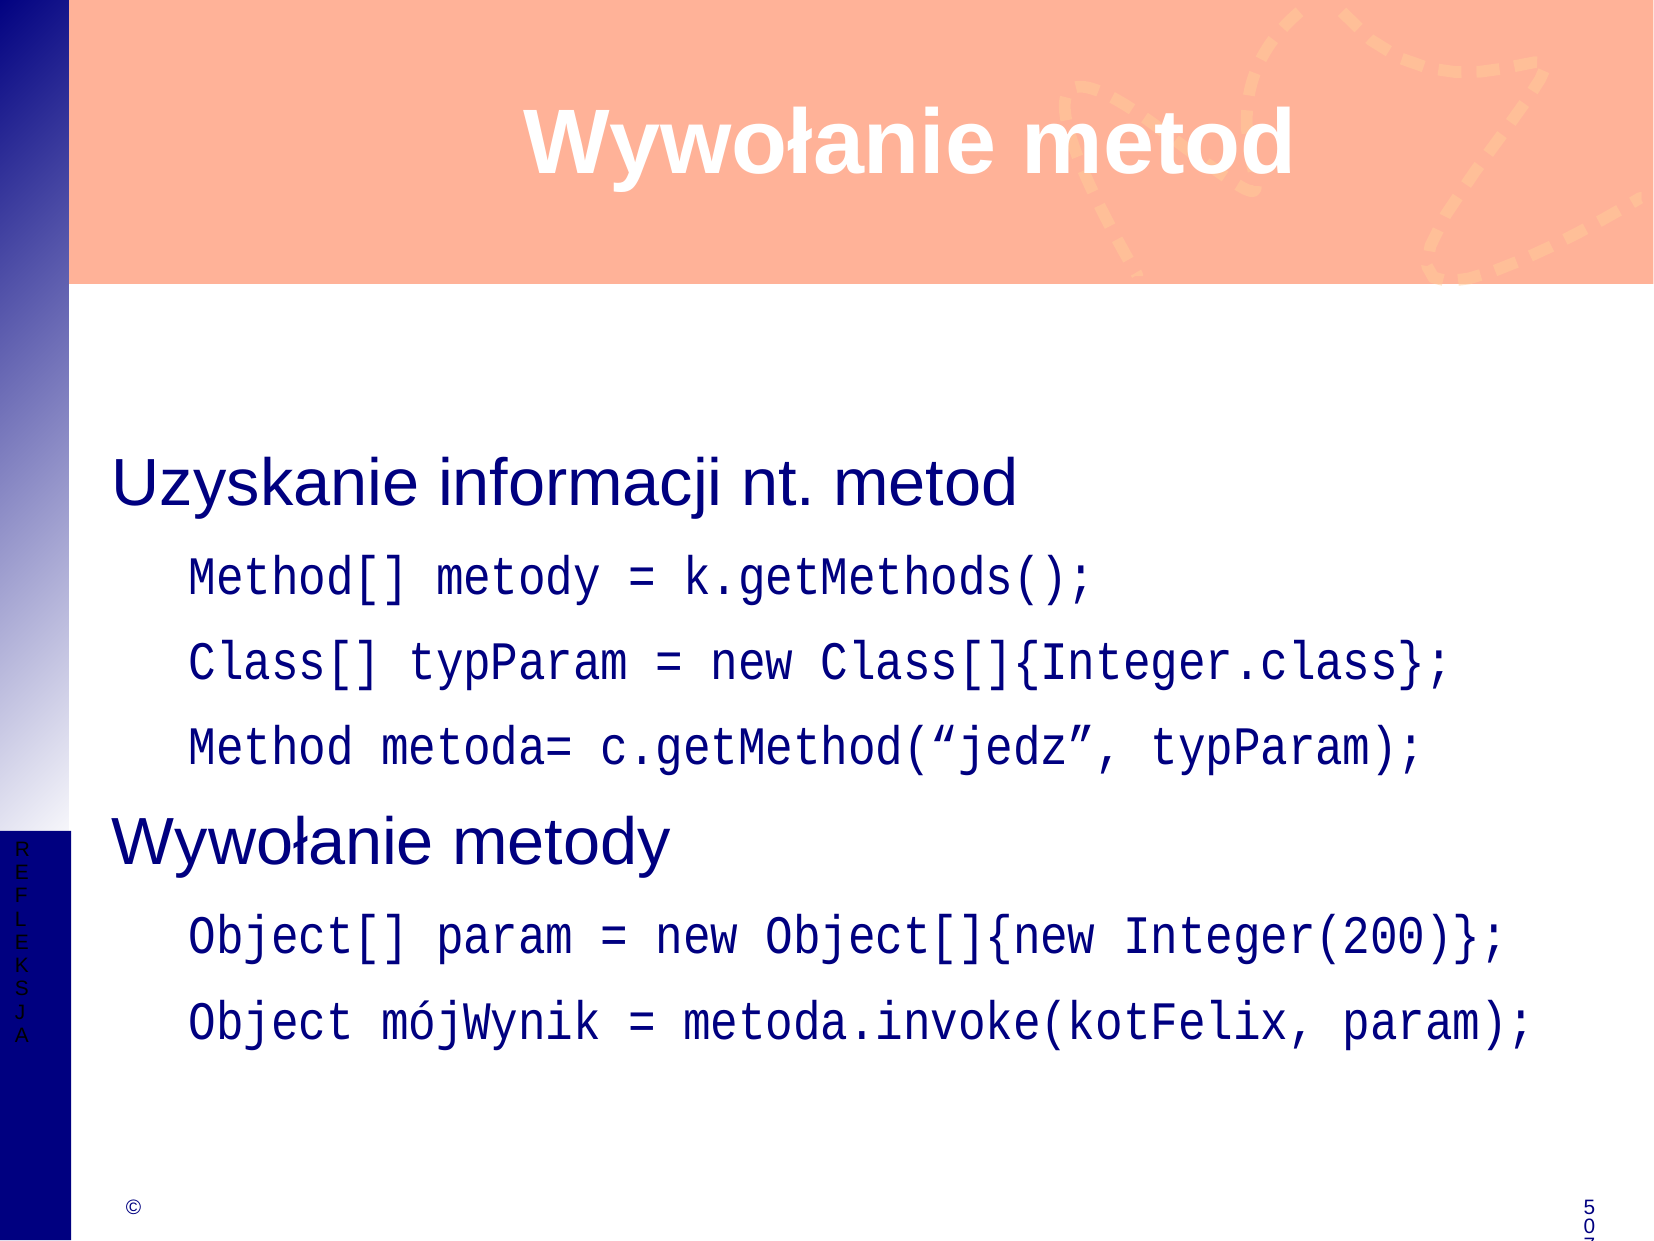

Wywołanie metod
# Uzyskanie informacji nt. metod
Method[] metody = k.getMethods();
Class[] typParam = new Class[]{Integer.class};
Method metoda= c.getMethod(“jedz”, typParam);
Wywołanie metody
Object[] param = new Object[]{new Integer(200)};
Object mójWynik = metoda.invoke(kotFelix, param);
R
E
F
L
E
K
S
J
A